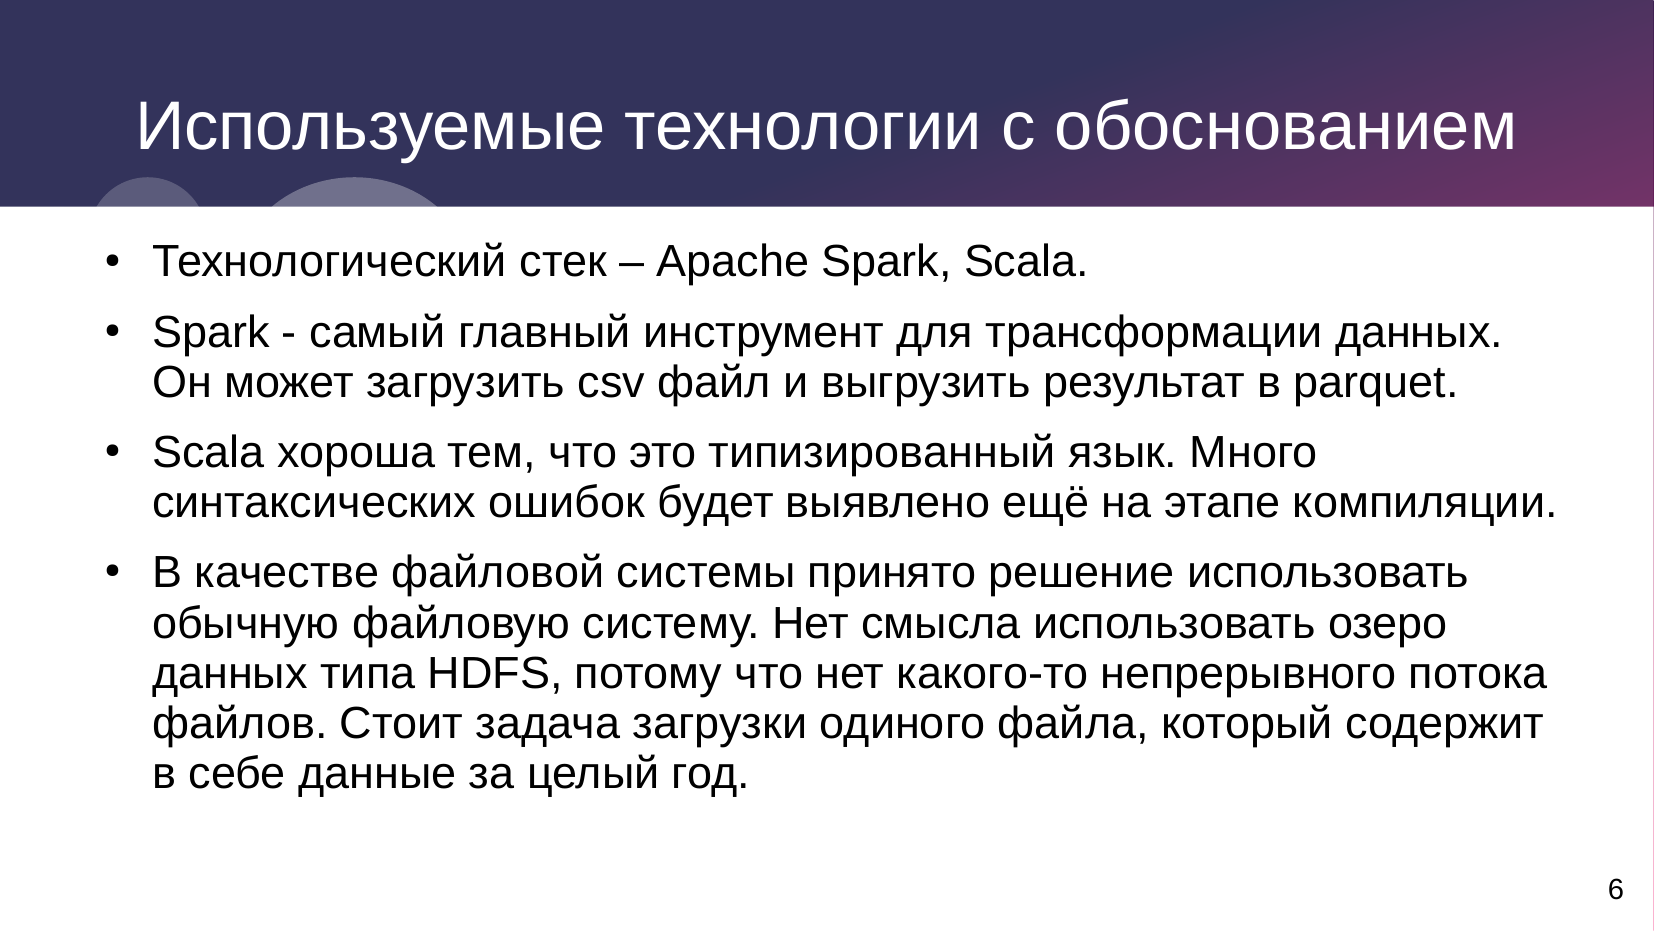

# Используемые технологии с обоснованием
Технологический стек – Apache Spark, Scala.
Spark - самый главный инструмент для трансформации данных. Он может загрузить csv файл и выгрузить результат в parquet.
Scala хороша тем, что это типизированный язык. Много синтаксических ошибок будет выявлено ещё на этапе компиляции.
В качестве файловой системы принято решение использовать обычную файловую систему. Нет смысла использовать озеро данных типа HDFS, потому что нет какого-то непрерывного потока файлов. Стоит задача загрузки одиного файла, который содержит в себе данные за целый год.